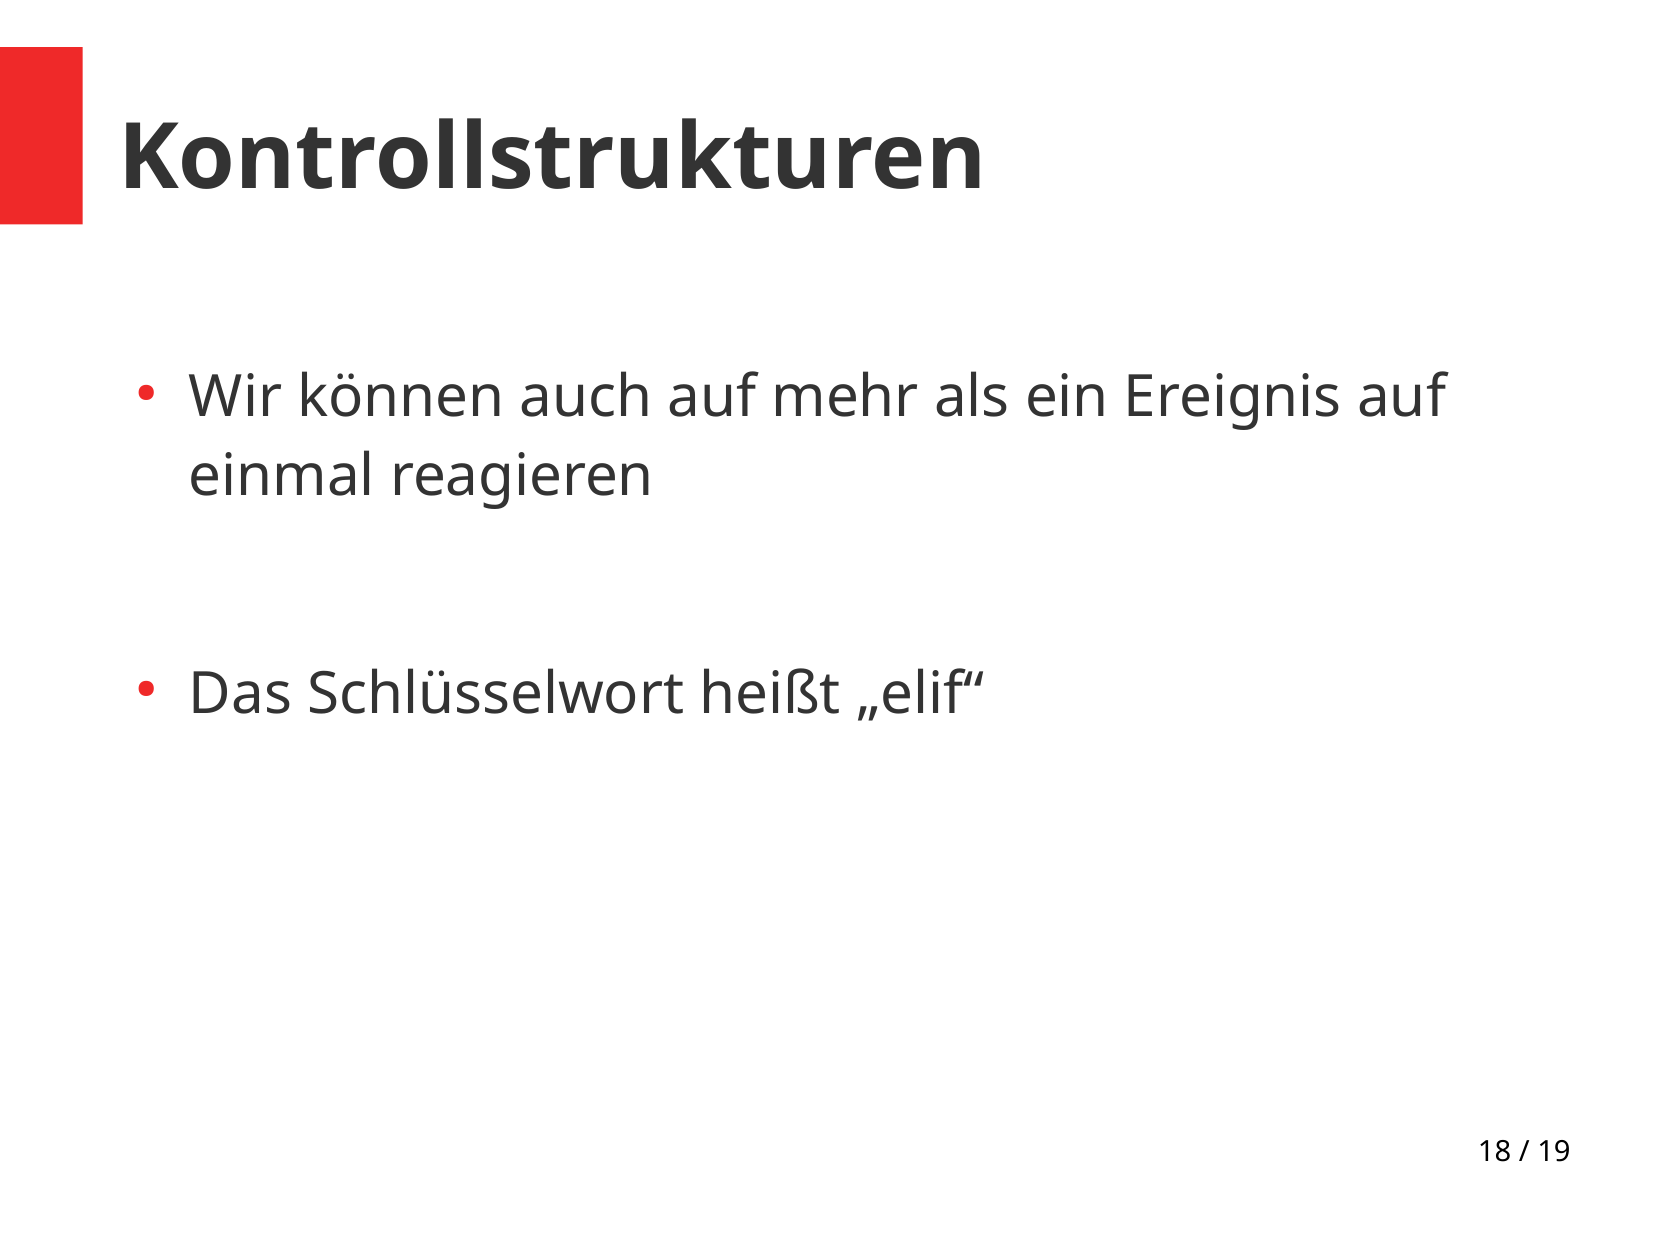

# Kontrollstrukturen
Wir können auch auf mehr als ein Ereignis auf einmal reagieren
Das Schlüsselwort heißt „elif“
18